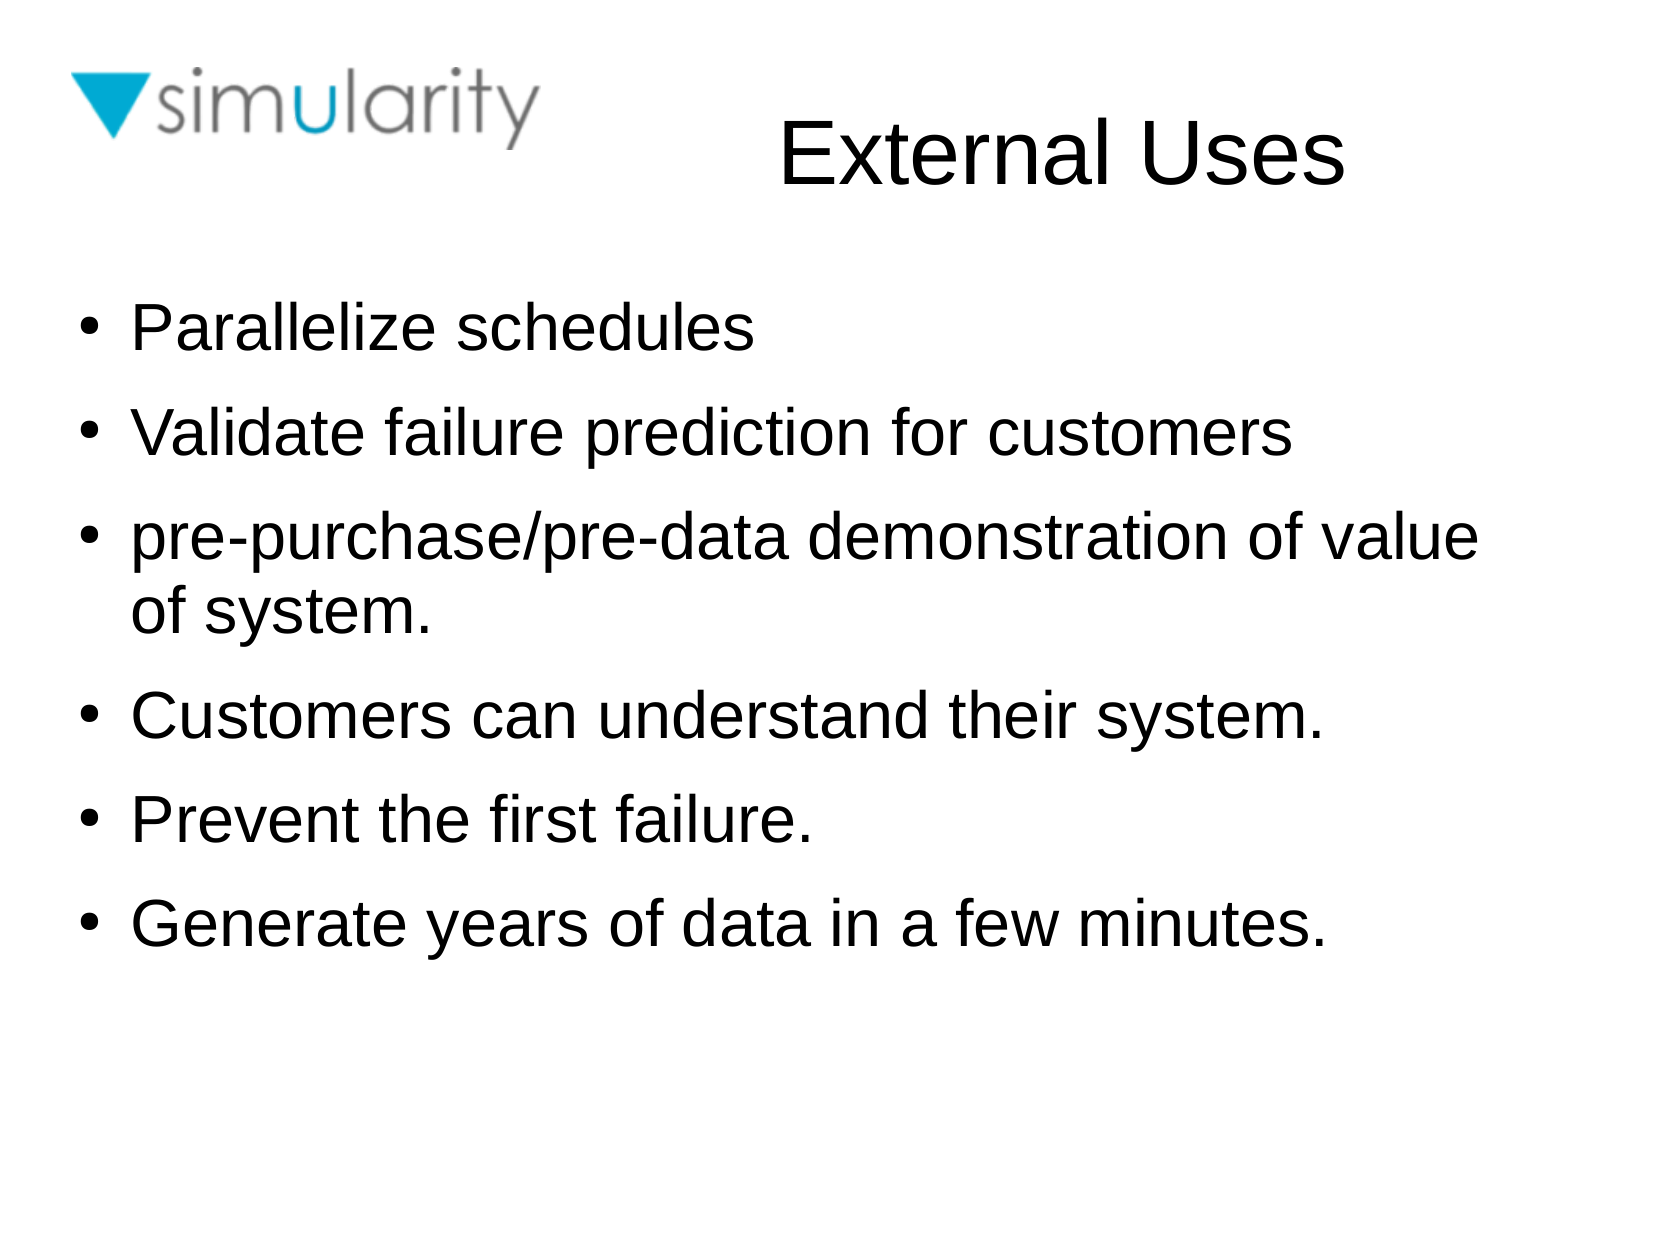

# External Uses
Parallelize schedules
Validate failure prediction for customers
pre-purchase/pre-data demonstration of value of system.
Customers can understand their system.
Prevent the first failure.
Generate years of data in a few minutes.